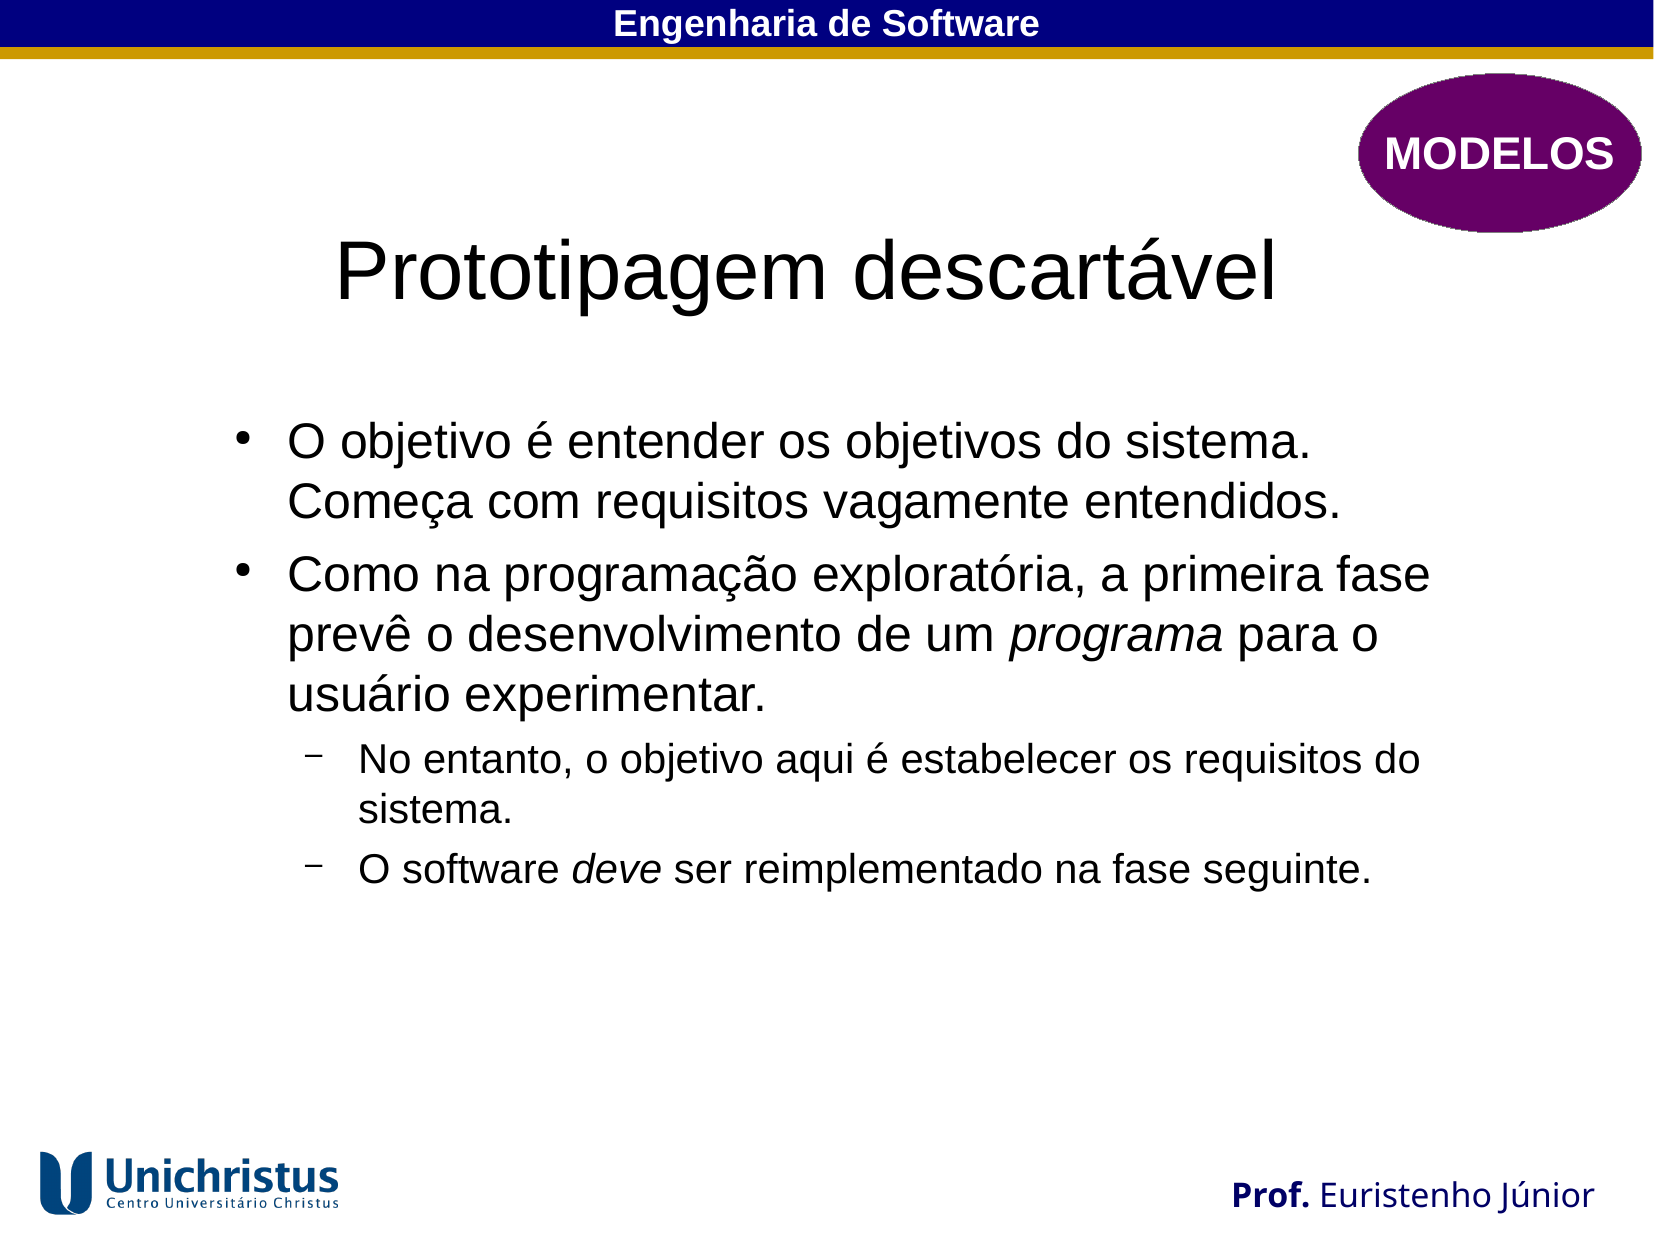

Engenharia de Software
MODELOS
# Prototipagem descartável
O objetivo é entender os objetivos do sistema. Começa com requisitos vagamente entendidos.
Como na programação exploratória, a primeira fase prevê o desenvolvimento de um programa para o usuário experimentar.
No entanto, o objetivo aqui é estabelecer os requisitos do sistema.
O software deve ser reimplementado na fase seguinte.
Prof. Euristenho Júnior